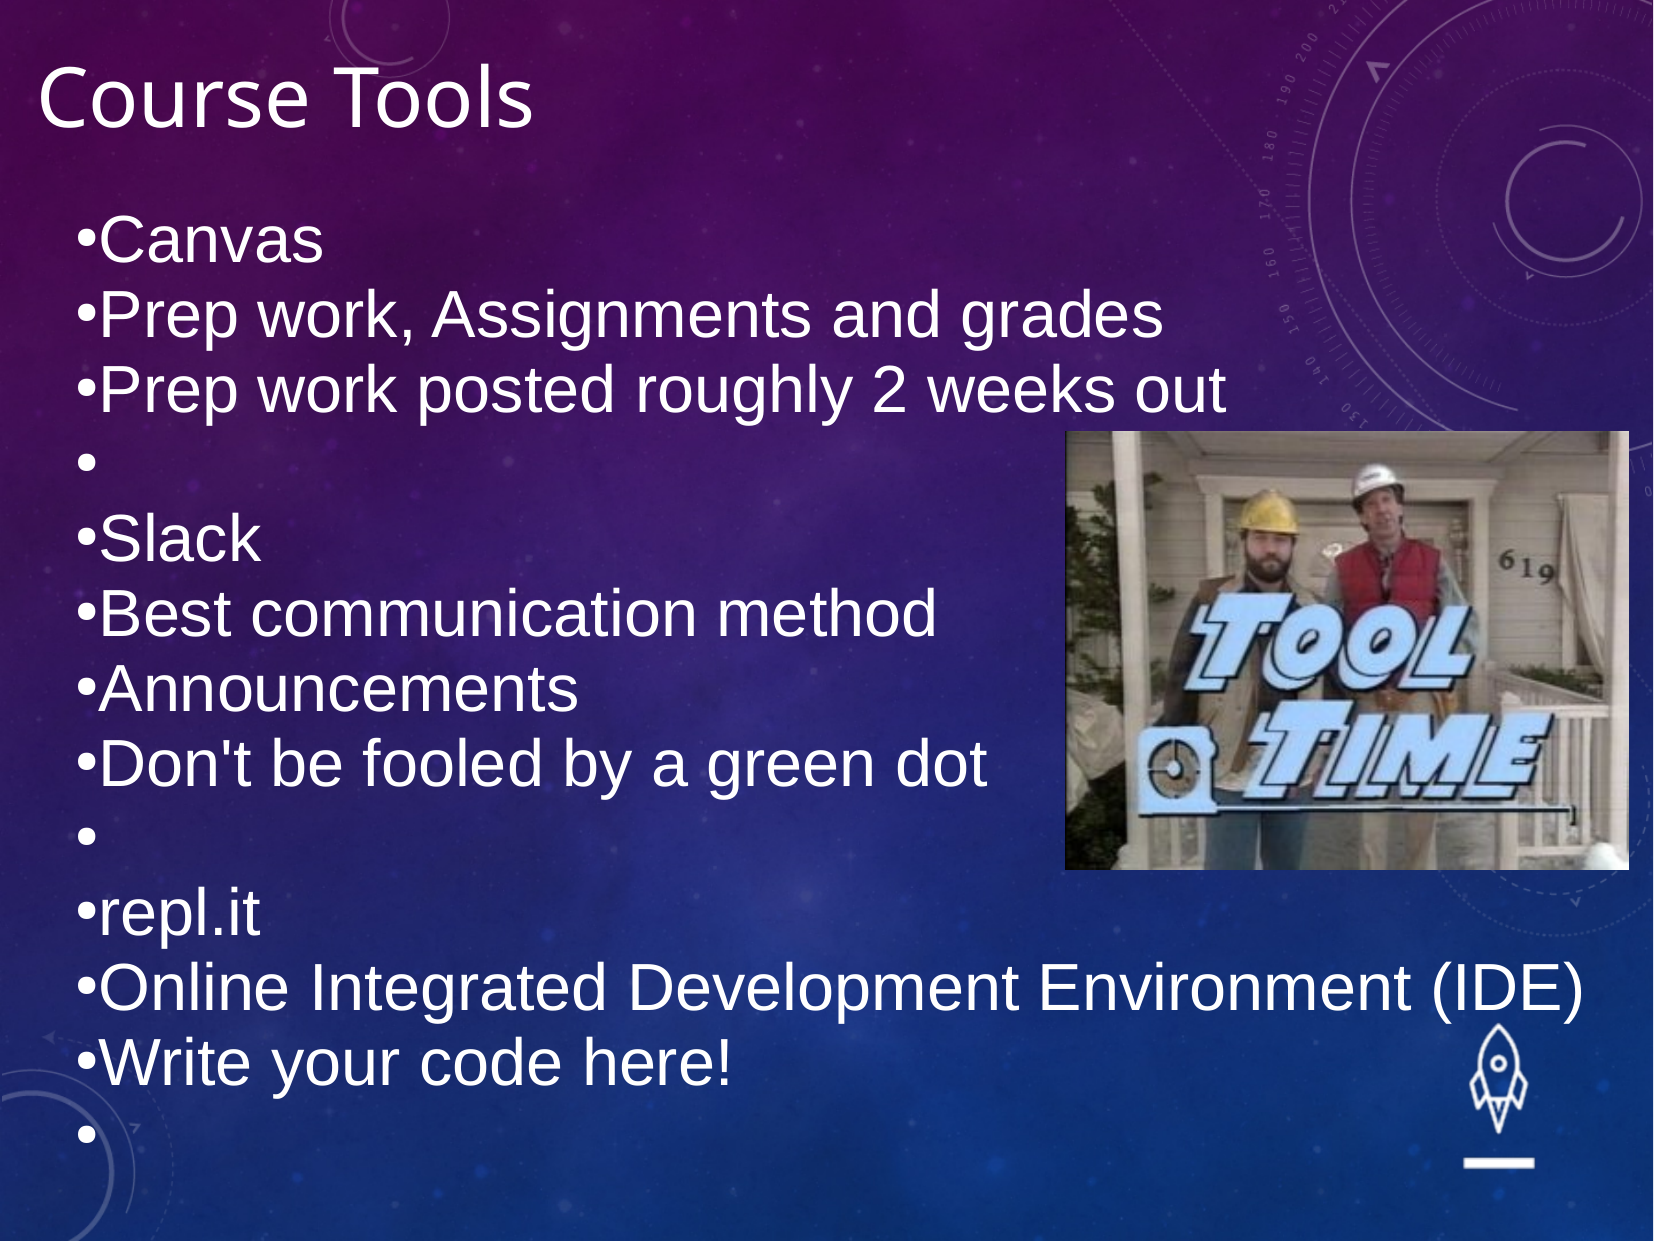

Course Tools
Canvas
Prep work, Assignments and grades
Prep work posted roughly 2 weeks out
Slack
Best communication method
Announcements
Don't be fooled by a green dot
repl.it
Online Integrated Development Environment (IDE)
Write your code here!